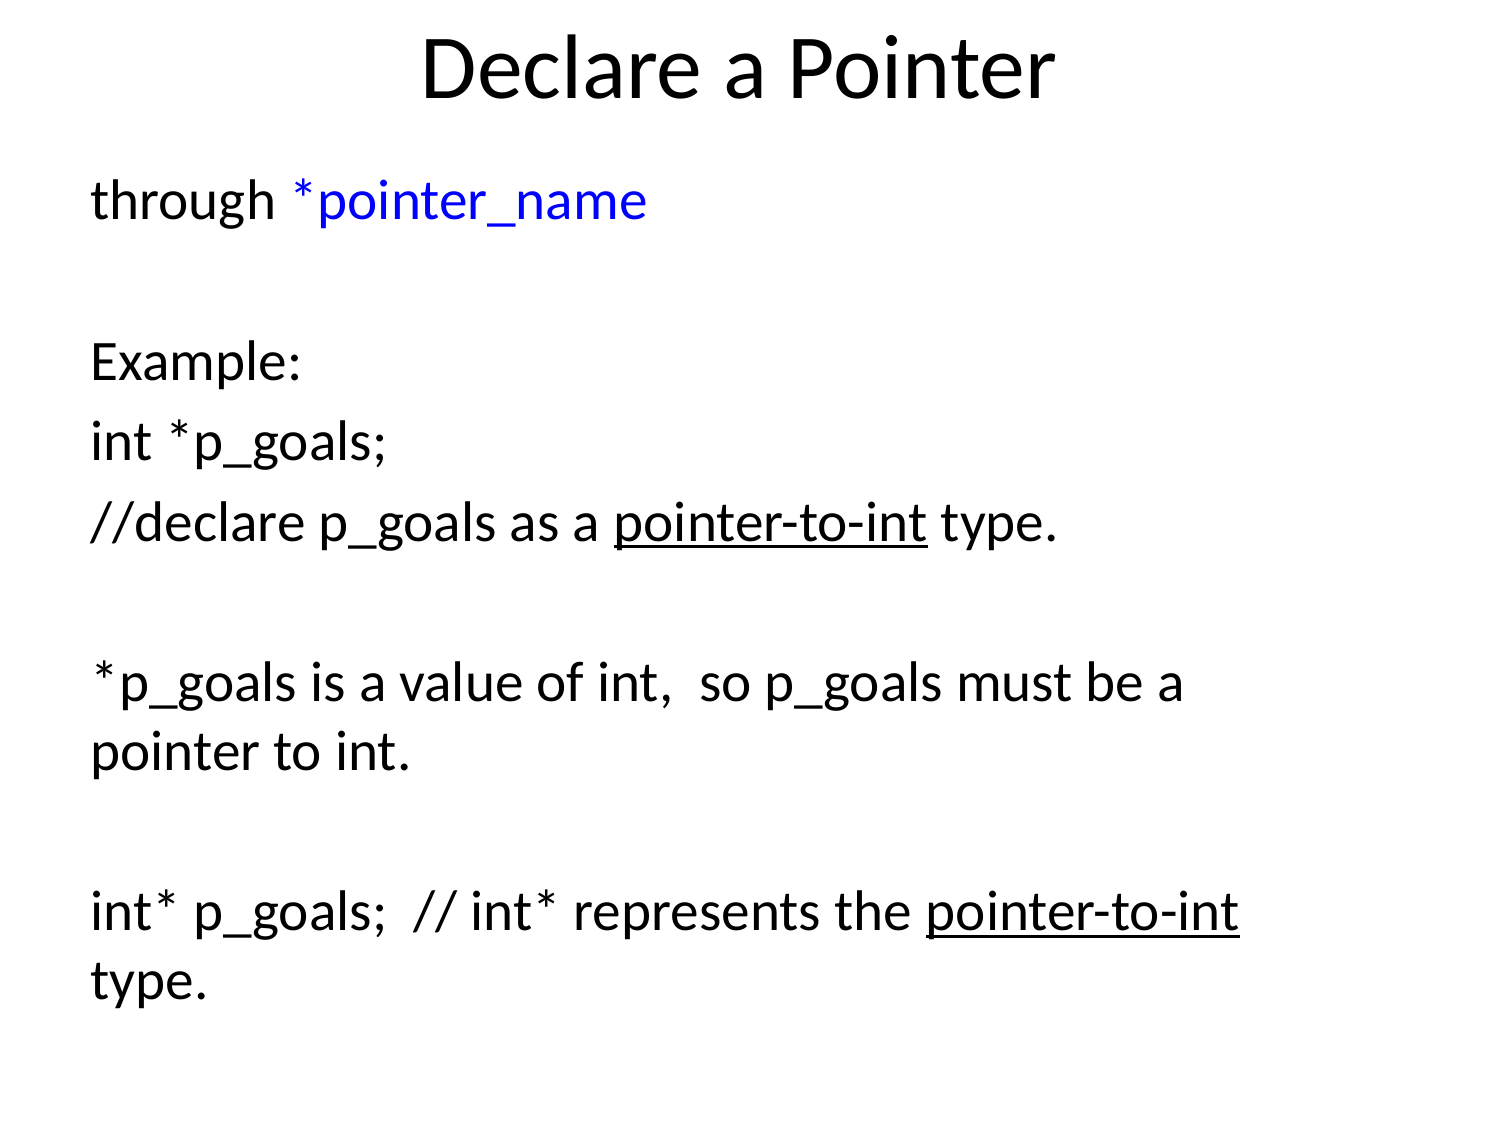

Declare a Pointer
# through *pointer_name
Example:
int *p_goals;
//declare p_goals as a pointer-to-int type.
*p_goals is a value of int, so p_goals must be a pointer to int.
int* p_goals; // int* represents the pointer-to-int type.